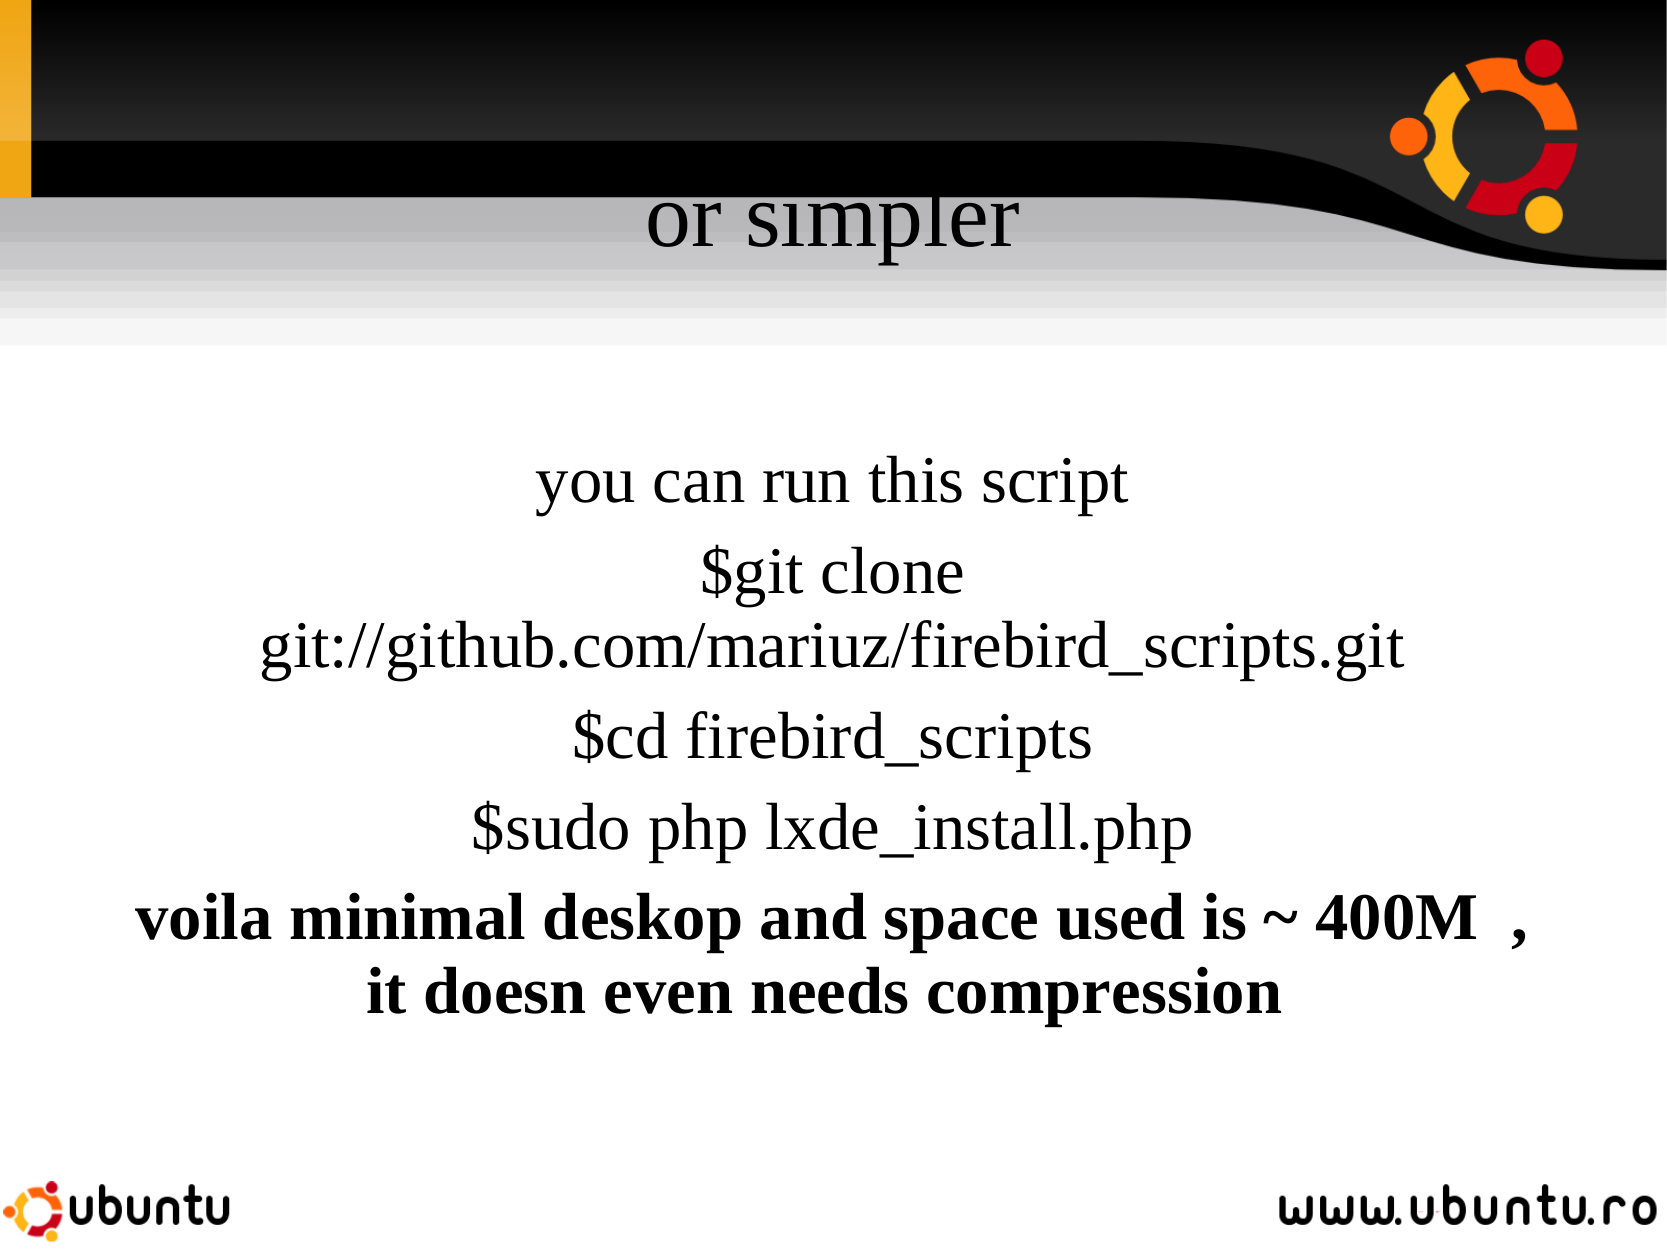

# or simpler
 you can run this script
$git clone git://github.com/mariuz/firebird_scripts.git
$cd firebird_scripts
$sudo php lxde_install.php
voila minimal deskop and space used is ~ 400M , it doesn even needs compression